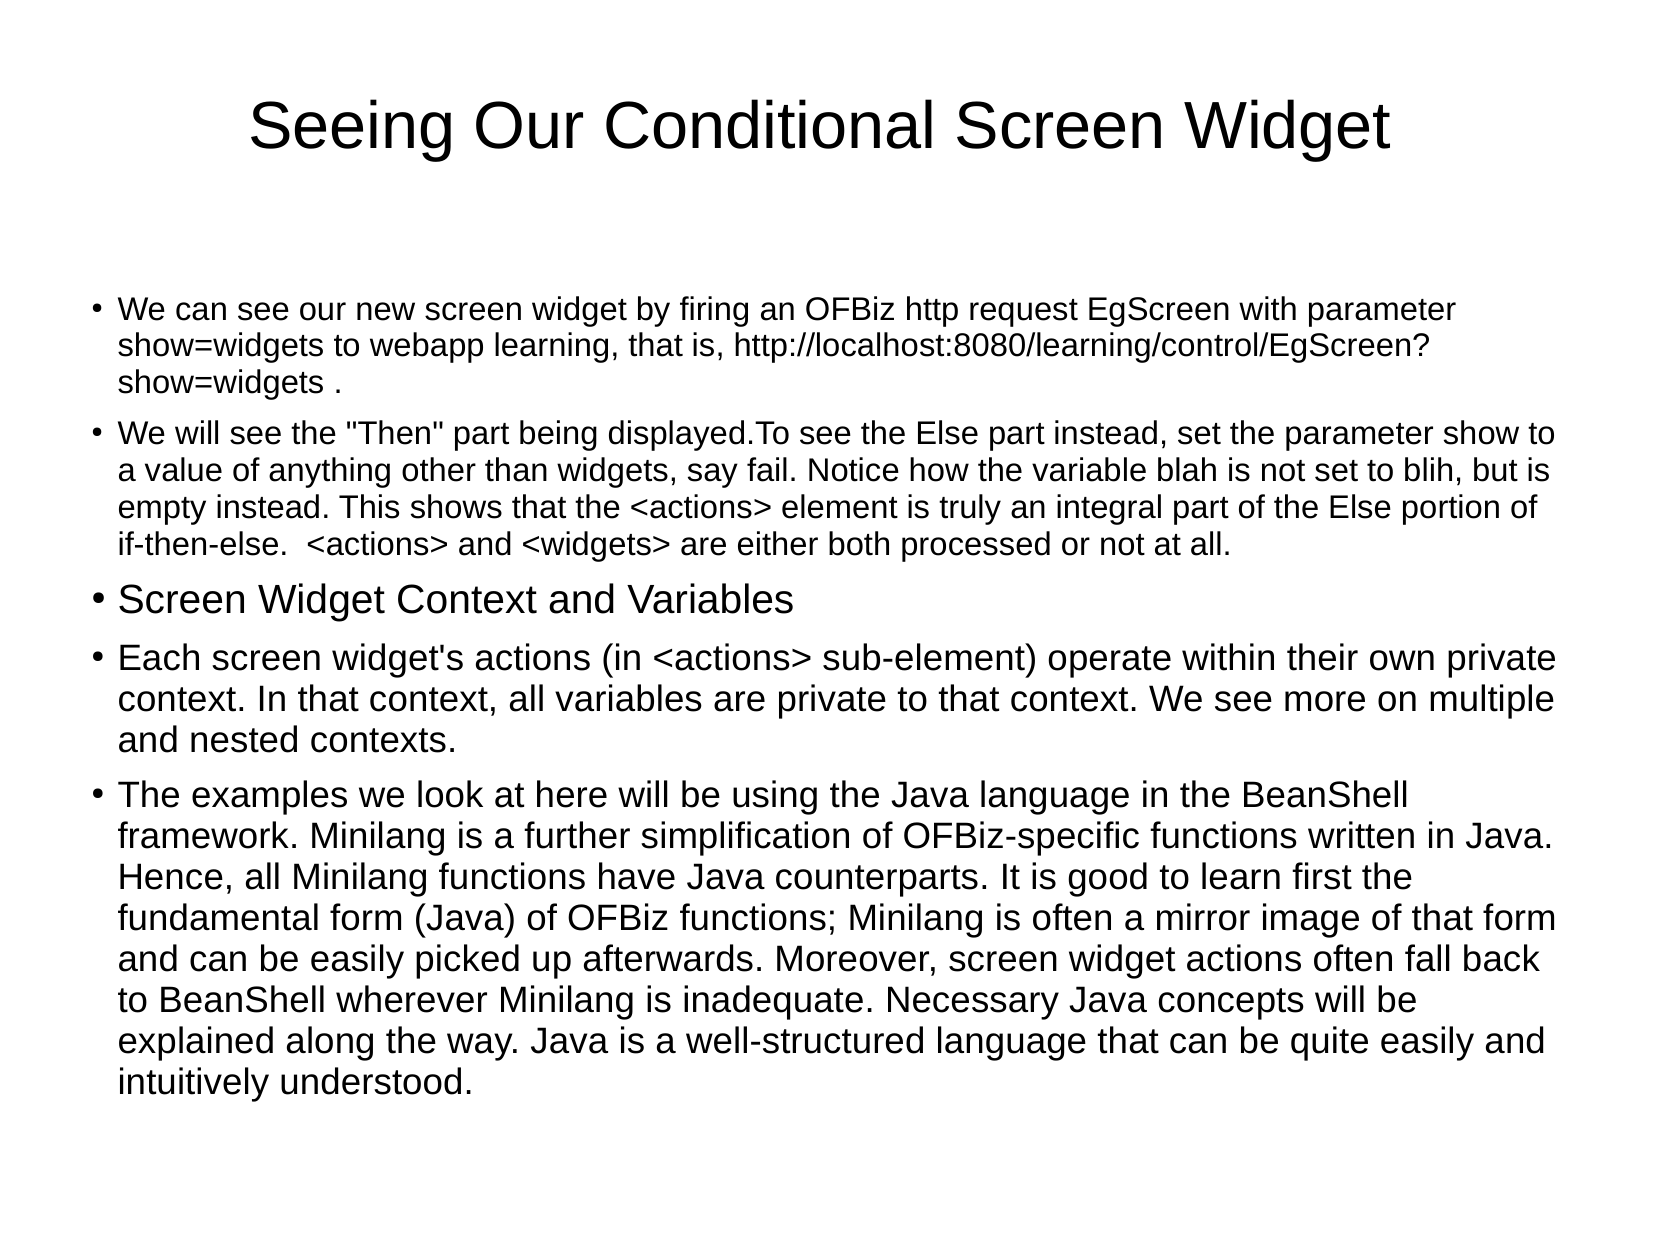

Seeing Our Conditional Screen Widget
# We can see our new screen widget by firing an OFBiz http request EgScreen with parameter show=widgets to webapp learning, that is, http://localhost:8080/learning/control/EgScreen?show=widgets .
We will see the "Then" part being displayed.To see the Else part instead, set the parameter show to a value of anything other than widgets, say fail. Notice how the variable blah is not set to blih, but is empty instead. This shows that the <actions> element is truly an integral part of the Else portion of if-then-else. <actions> and <widgets> are either both processed or not at all.
Screen Widget Context and Variables
Each screen widget's actions (in <actions> sub-element) operate within their own private context. In that context, all variables are private to that context. We see more on multiple and nested contexts.
The examples we look at here will be using the Java language in the BeanShell framework. Minilang is a further simplification of OFBiz-specific functions written in Java. Hence, all Minilang functions have Java counterparts. It is good to learn first the fundamental form (Java) of OFBiz functions; Minilang is often a mirror image of that form and can be easily picked up afterwards. Moreover, screen widget actions often fall back to BeanShell wherever Minilang is inadequate. Necessary Java concepts will be explained along the way. Java is a well-structured language that can be quite easily and intuitively understood.